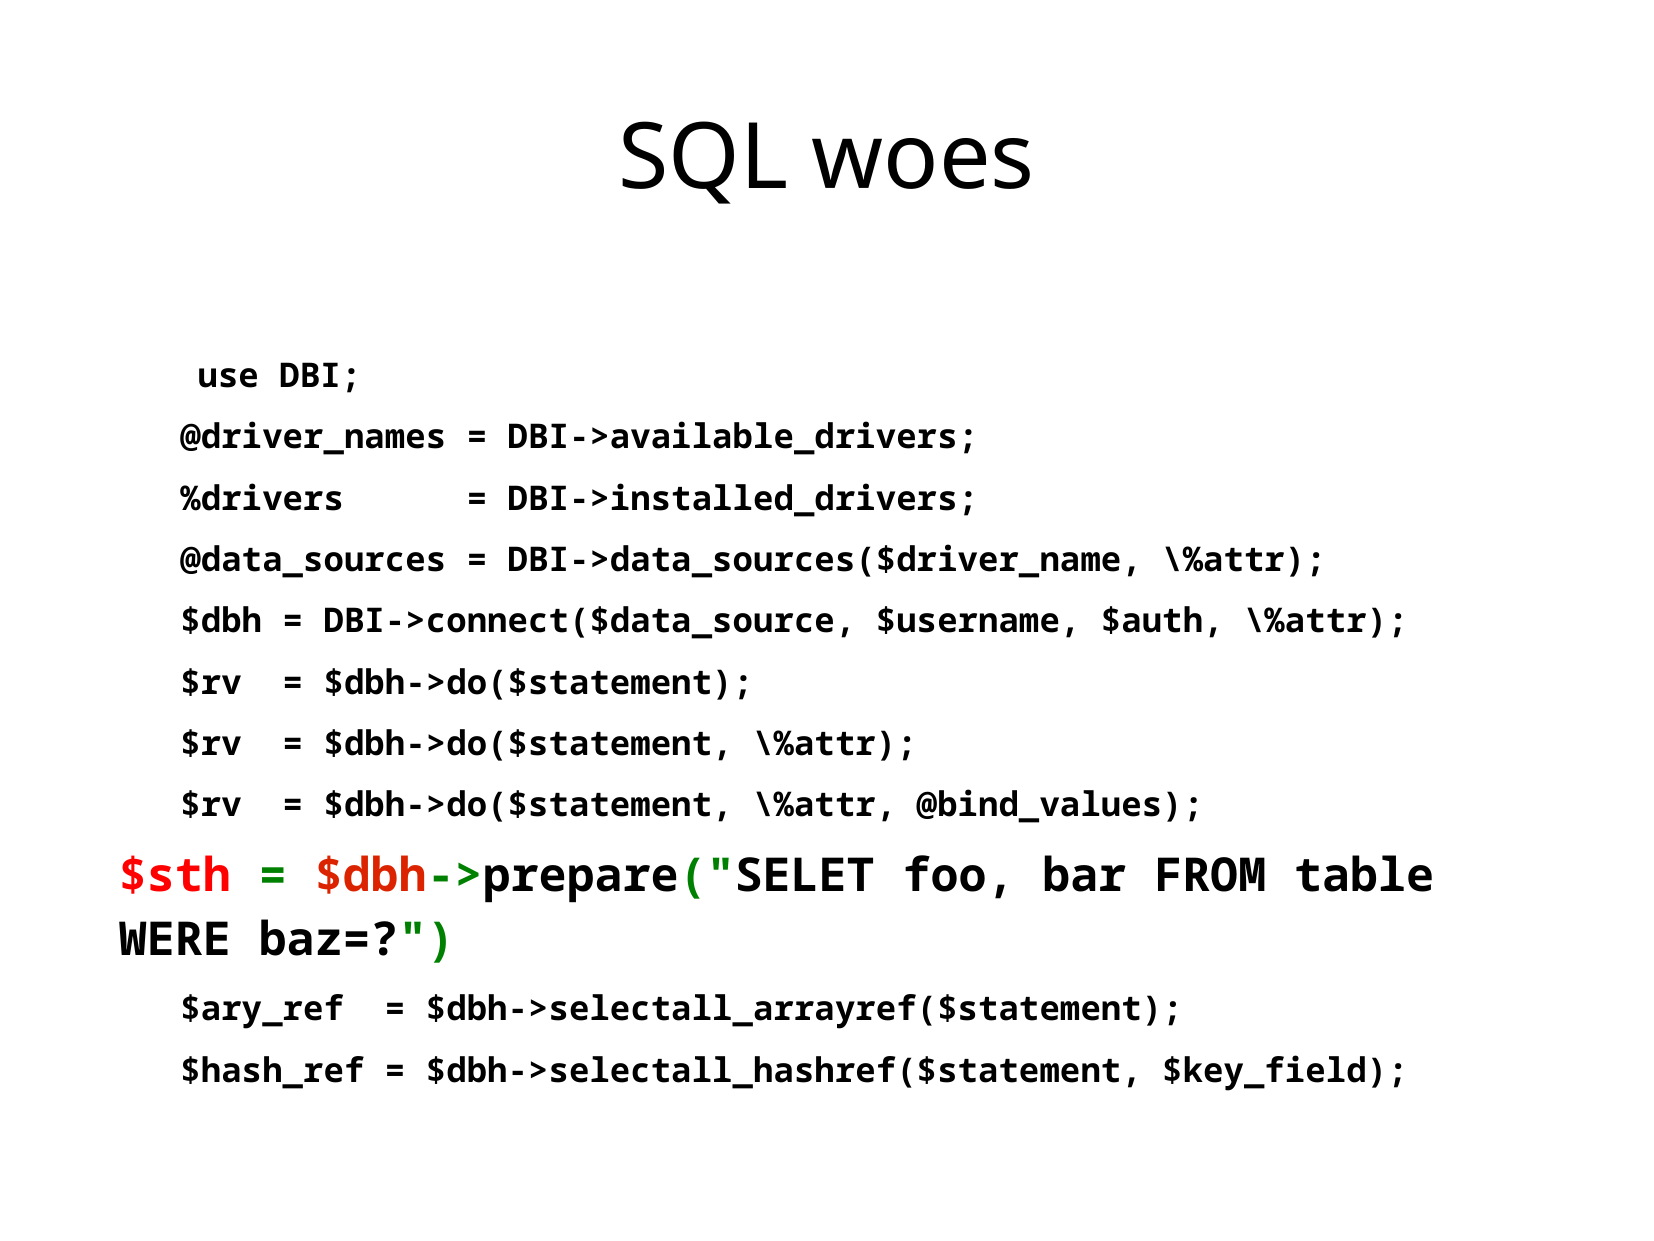

# SQL woes
 use DBI;
 @driver_names = DBI->available_drivers;
 %drivers = DBI->installed_drivers;
 @data_sources = DBI->data_sources($driver_name, \%attr);
 $dbh = DBI->connect($data_source, $username, $auth, \%attr);
 $rv = $dbh->do($statement);
 $rv = $dbh->do($statement, \%attr);
 $rv = $dbh->do($statement, \%attr, @bind_values);
$sth = $dbh->prepare("SELET foo, bar FROM table WERE baz=?")
 $ary_ref = $dbh->selectall_arrayref($statement);
 $hash_ref = $dbh->selectall_hashref($statement, $key_field);